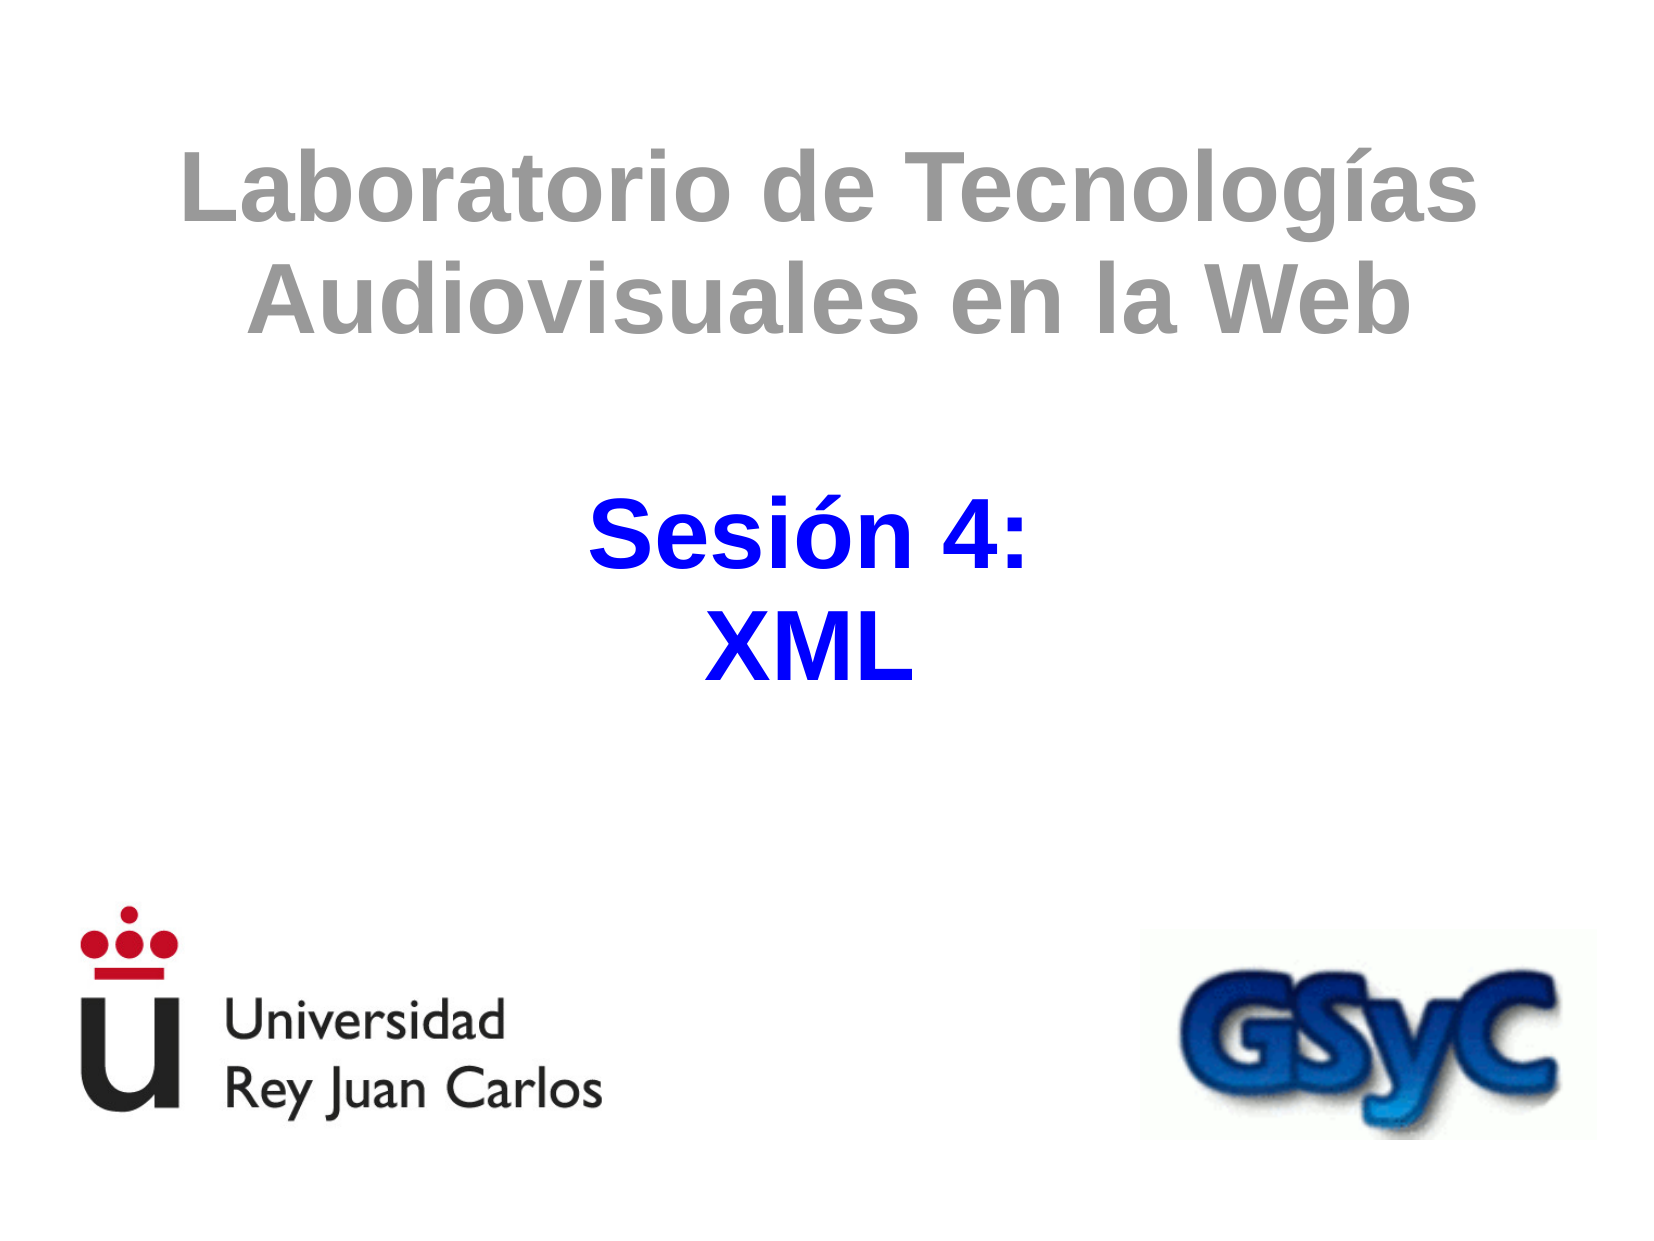

Laboratorio de Tecnologías Audiovisuales en la Web
# Sesión 4: XML